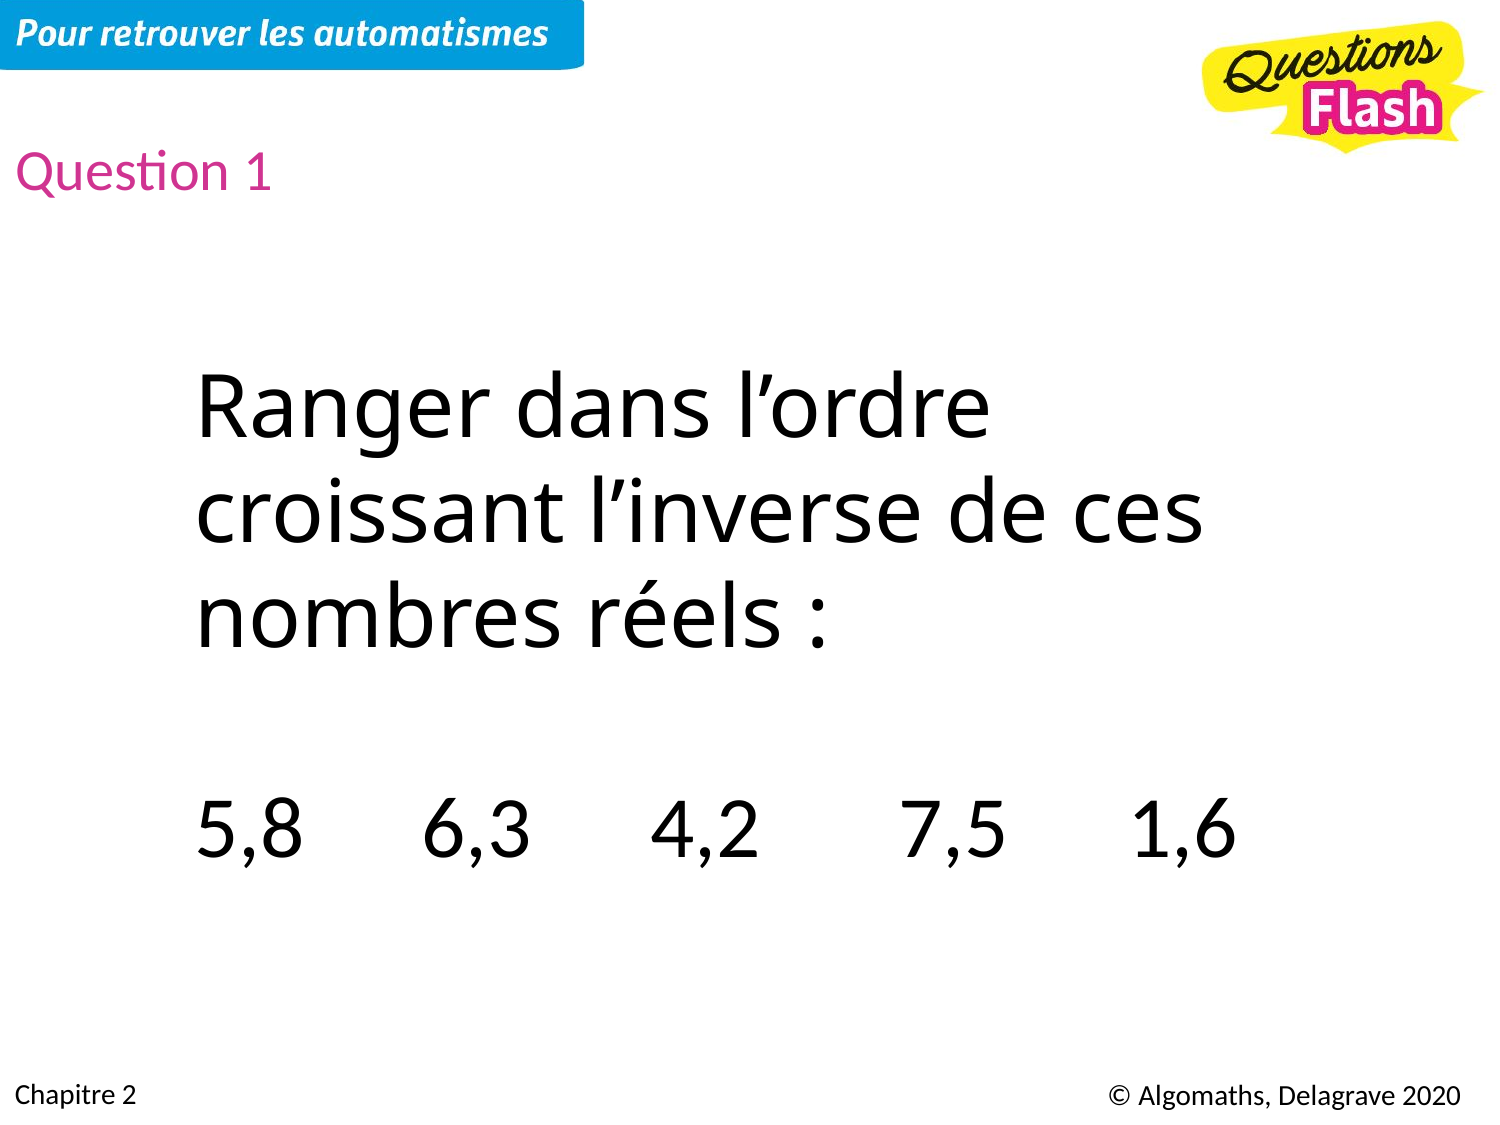

Question 1
Ranger dans l’ordre croissant l’inverse de ces nombres réels :
5,8 	 6,3 4,2 7,5 1,6